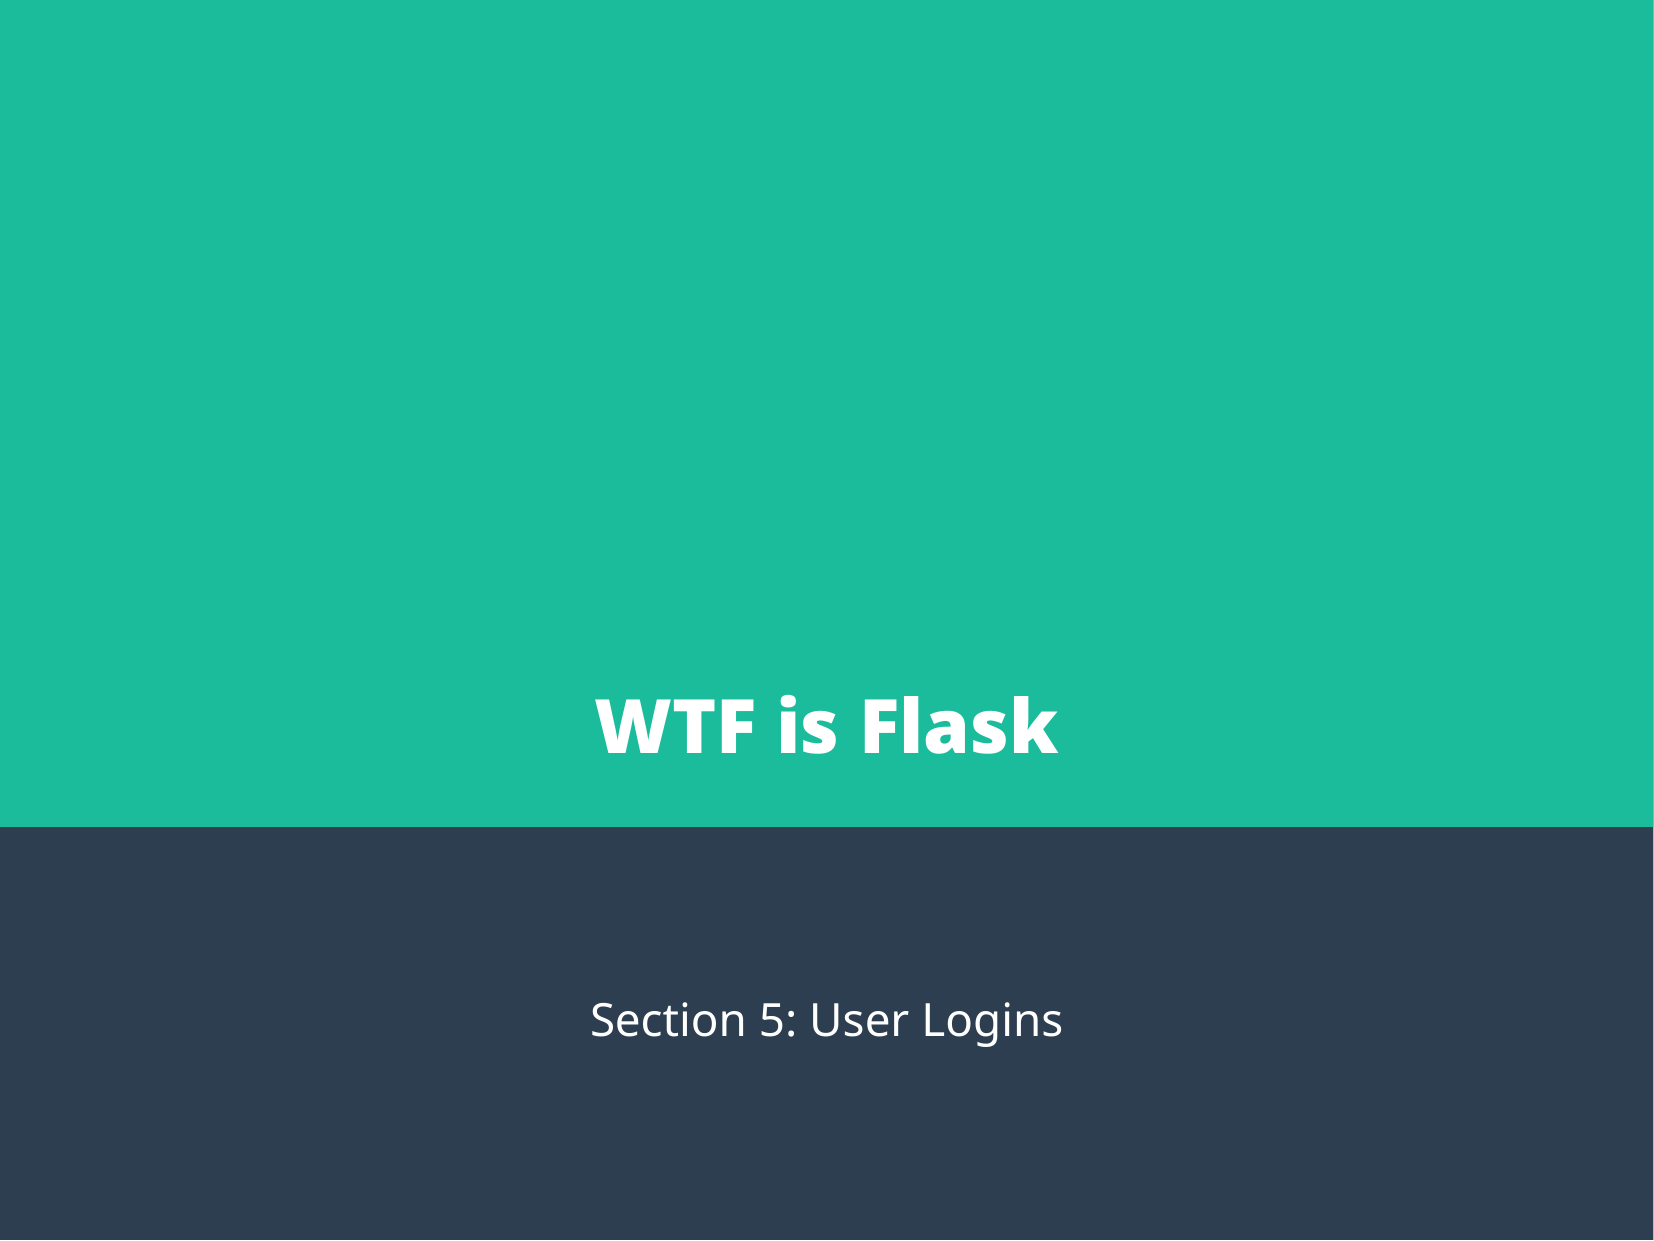

# WTF is Flask
Section 5: User Logins